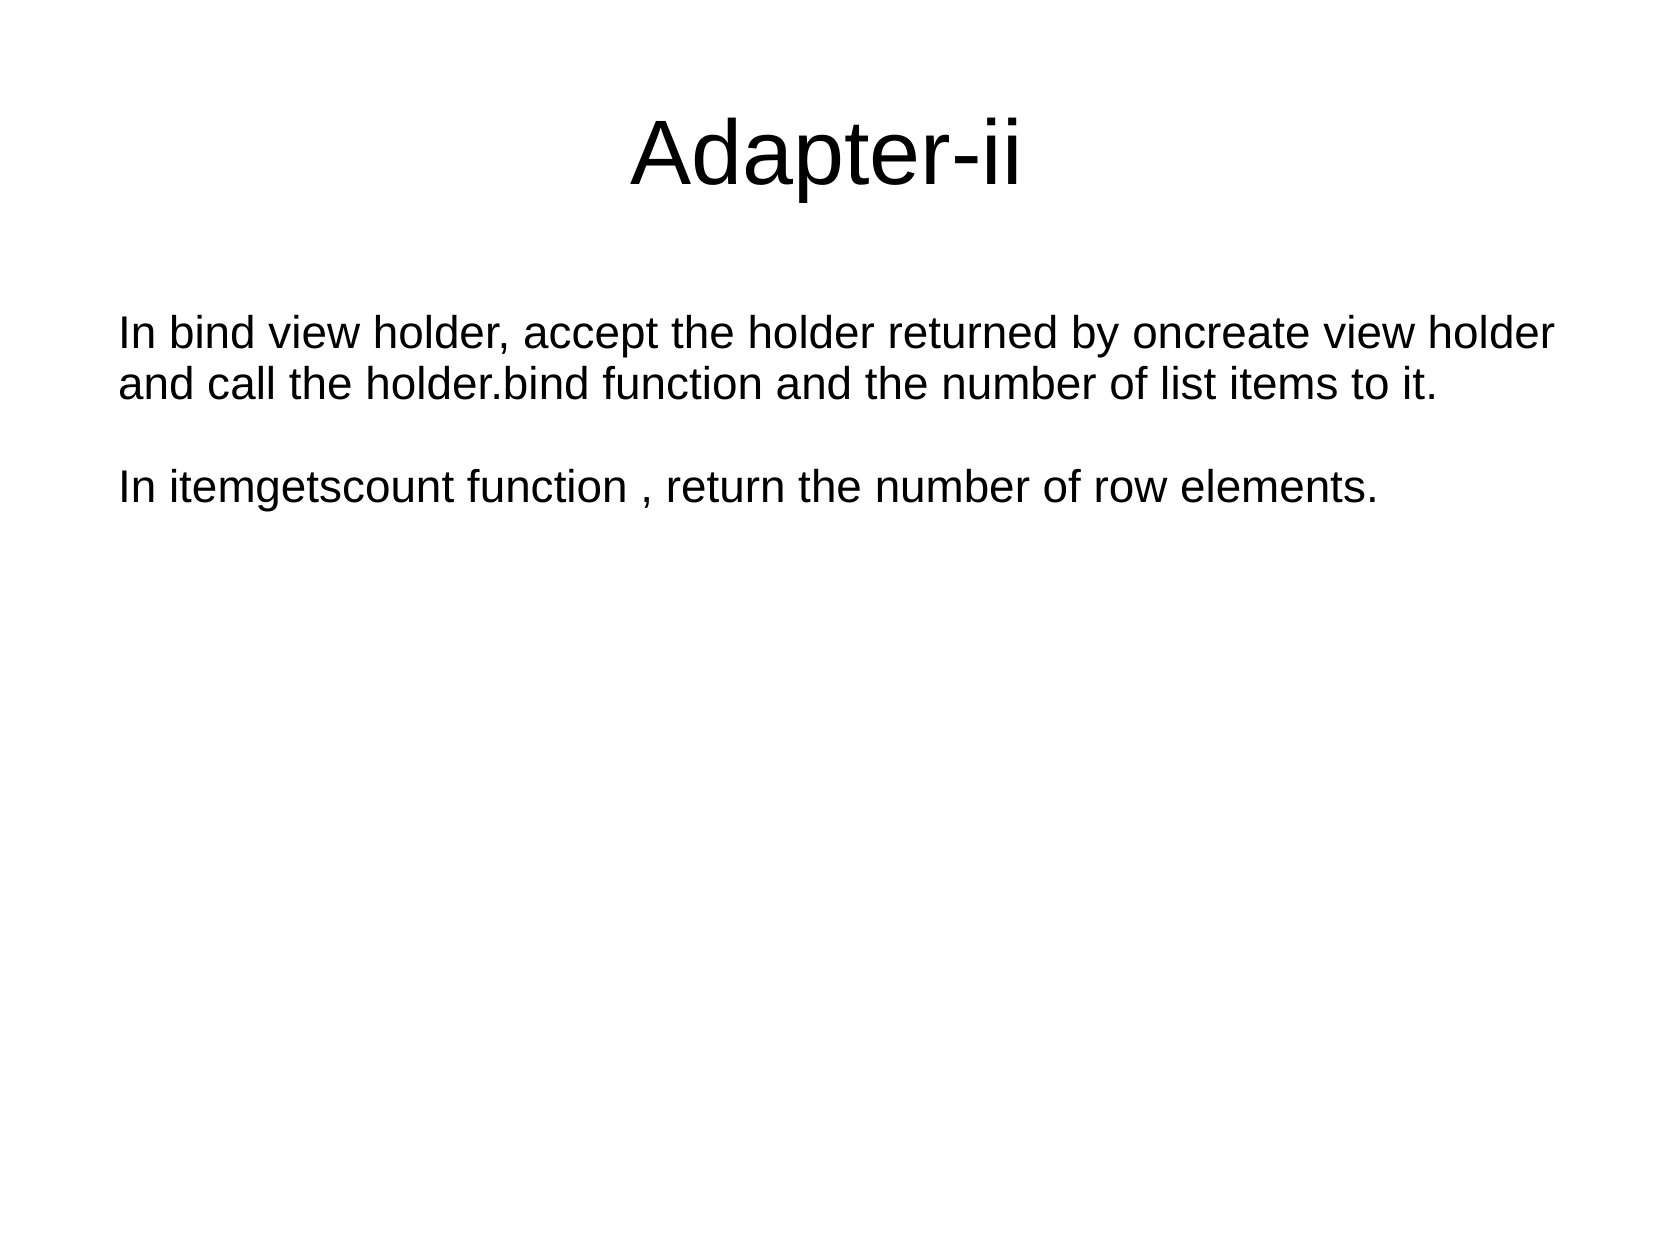

# Adapter-ii
In bind view holder, accept the holder returned by oncreate view holder and call the holder.bind function and the number of list items to it.
In itemgetscount function , return the number of row elements.